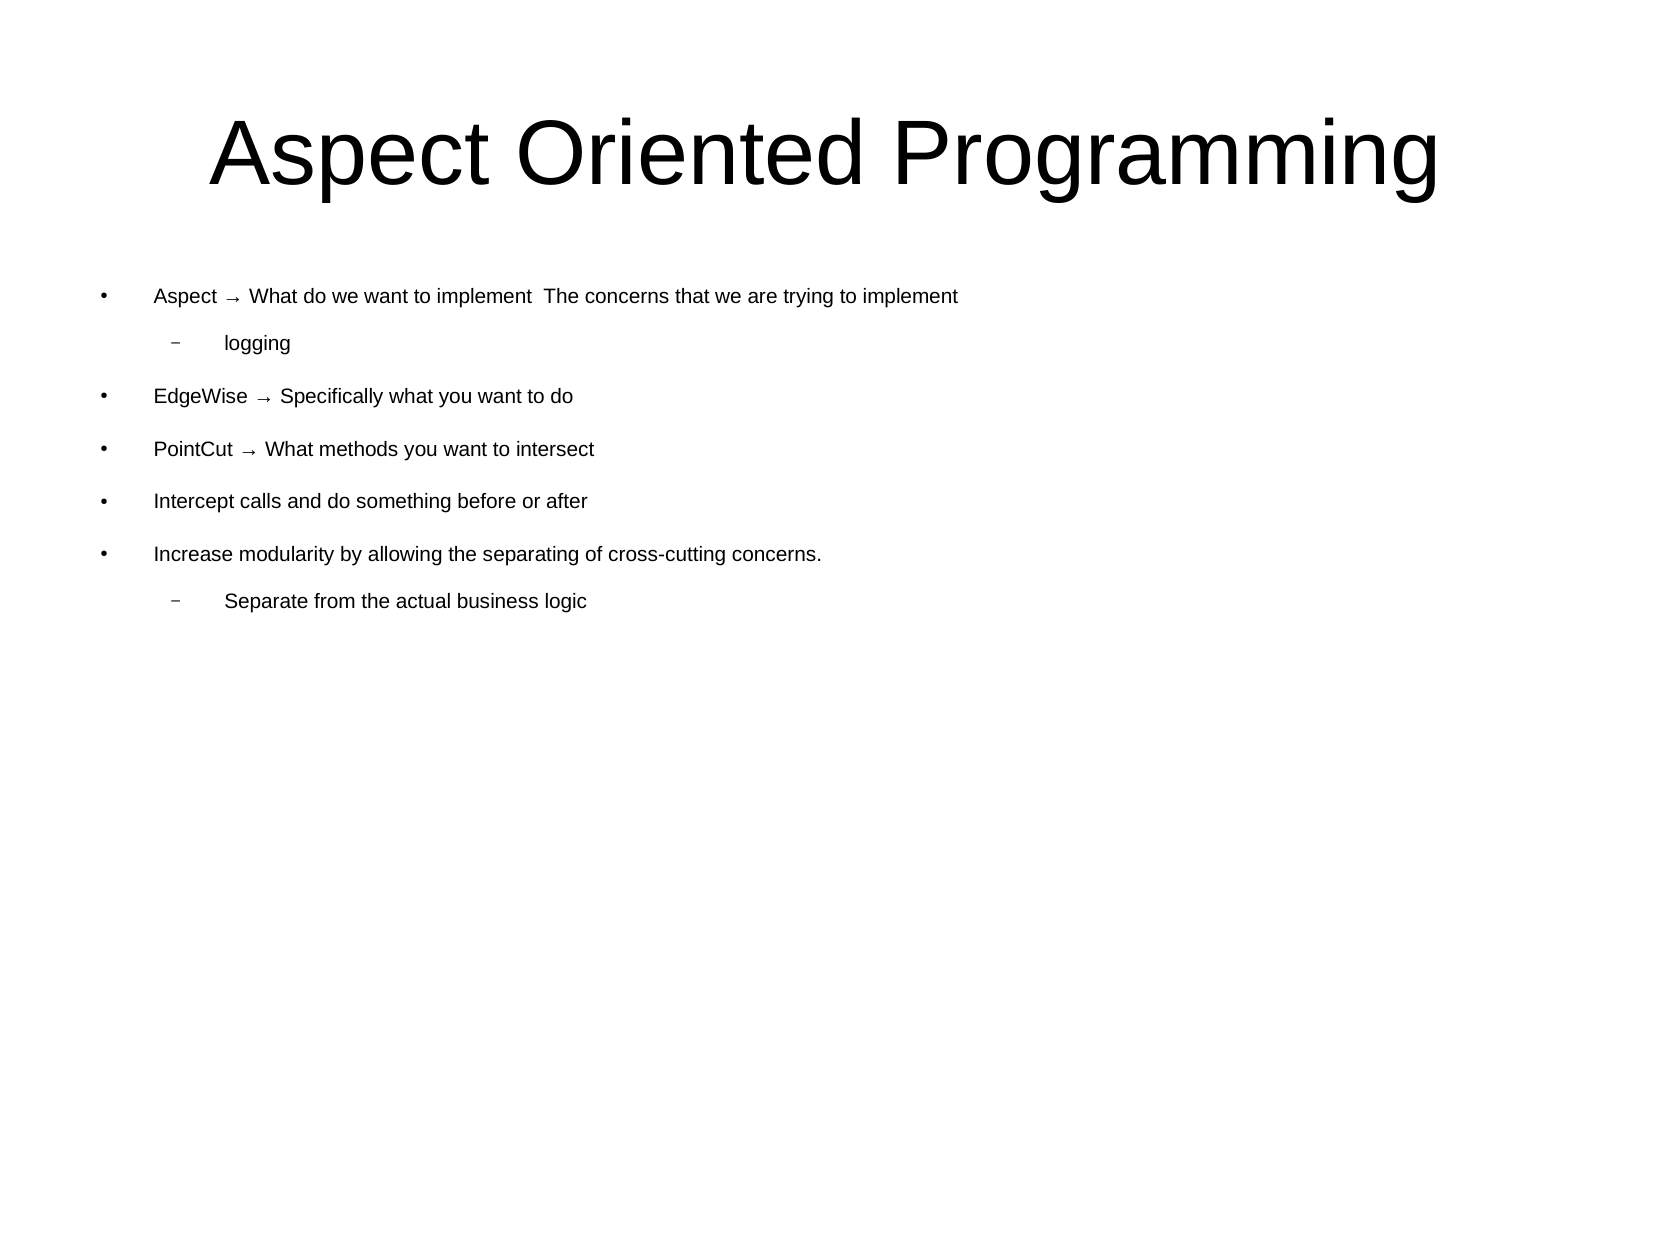

# Aspect Oriented Programming
Aspect → What do we want to implement The concerns that we are trying to implement
logging
EdgeWise → Specifically what you want to do
PointCut → What methods you want to intersect
Intercept calls and do something before or after
Increase modularity by allowing the separating of cross-cutting concerns.
Separate from the actual business logic